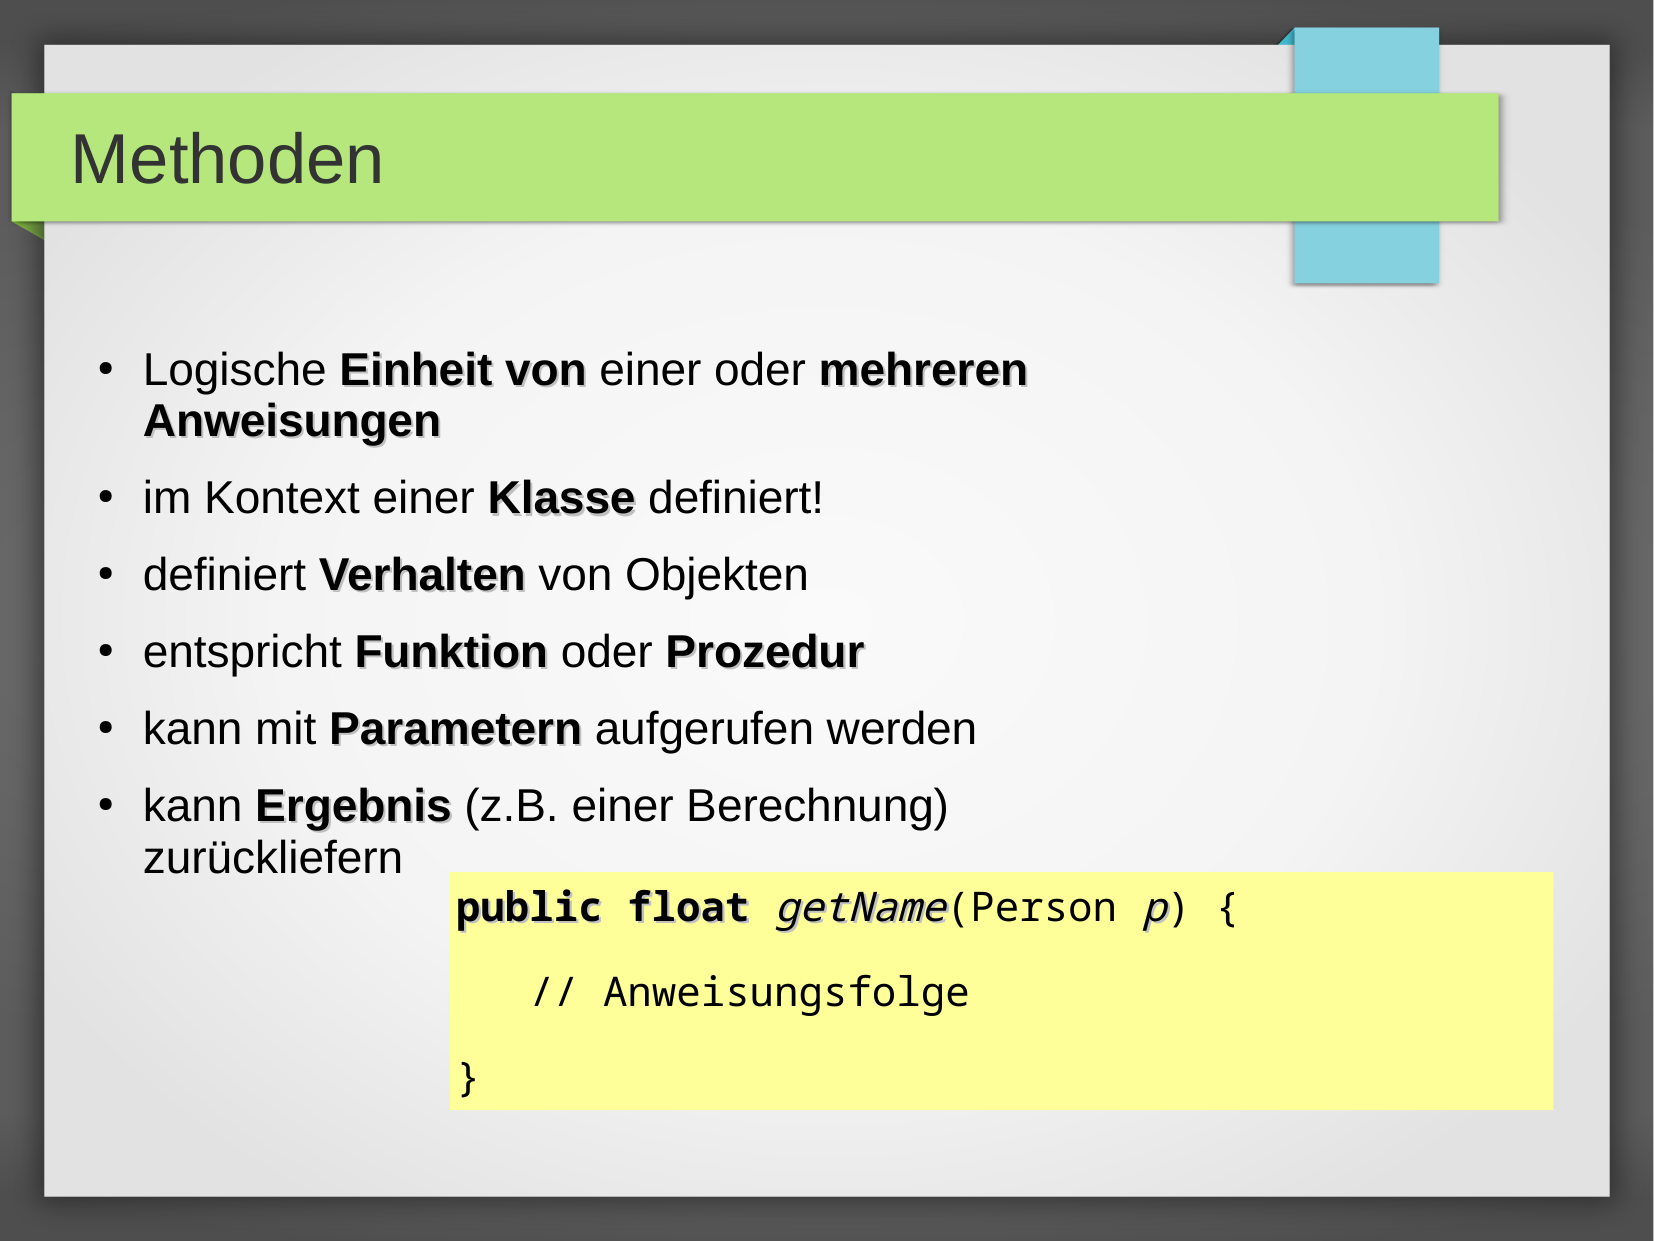

# Methoden
Logische Einheit von einer oder mehreren Anweisungen
im Kontext einer Klasse definiert!
definiert Verhalten von Objekten
entspricht Funktion oder Prozedur
kann mit Parametern aufgerufen werden
kann Ergebnis (z.B. einer Berechnung) zurückliefern
public float getName(Person p) {
 	// Anweisungsfolge
}